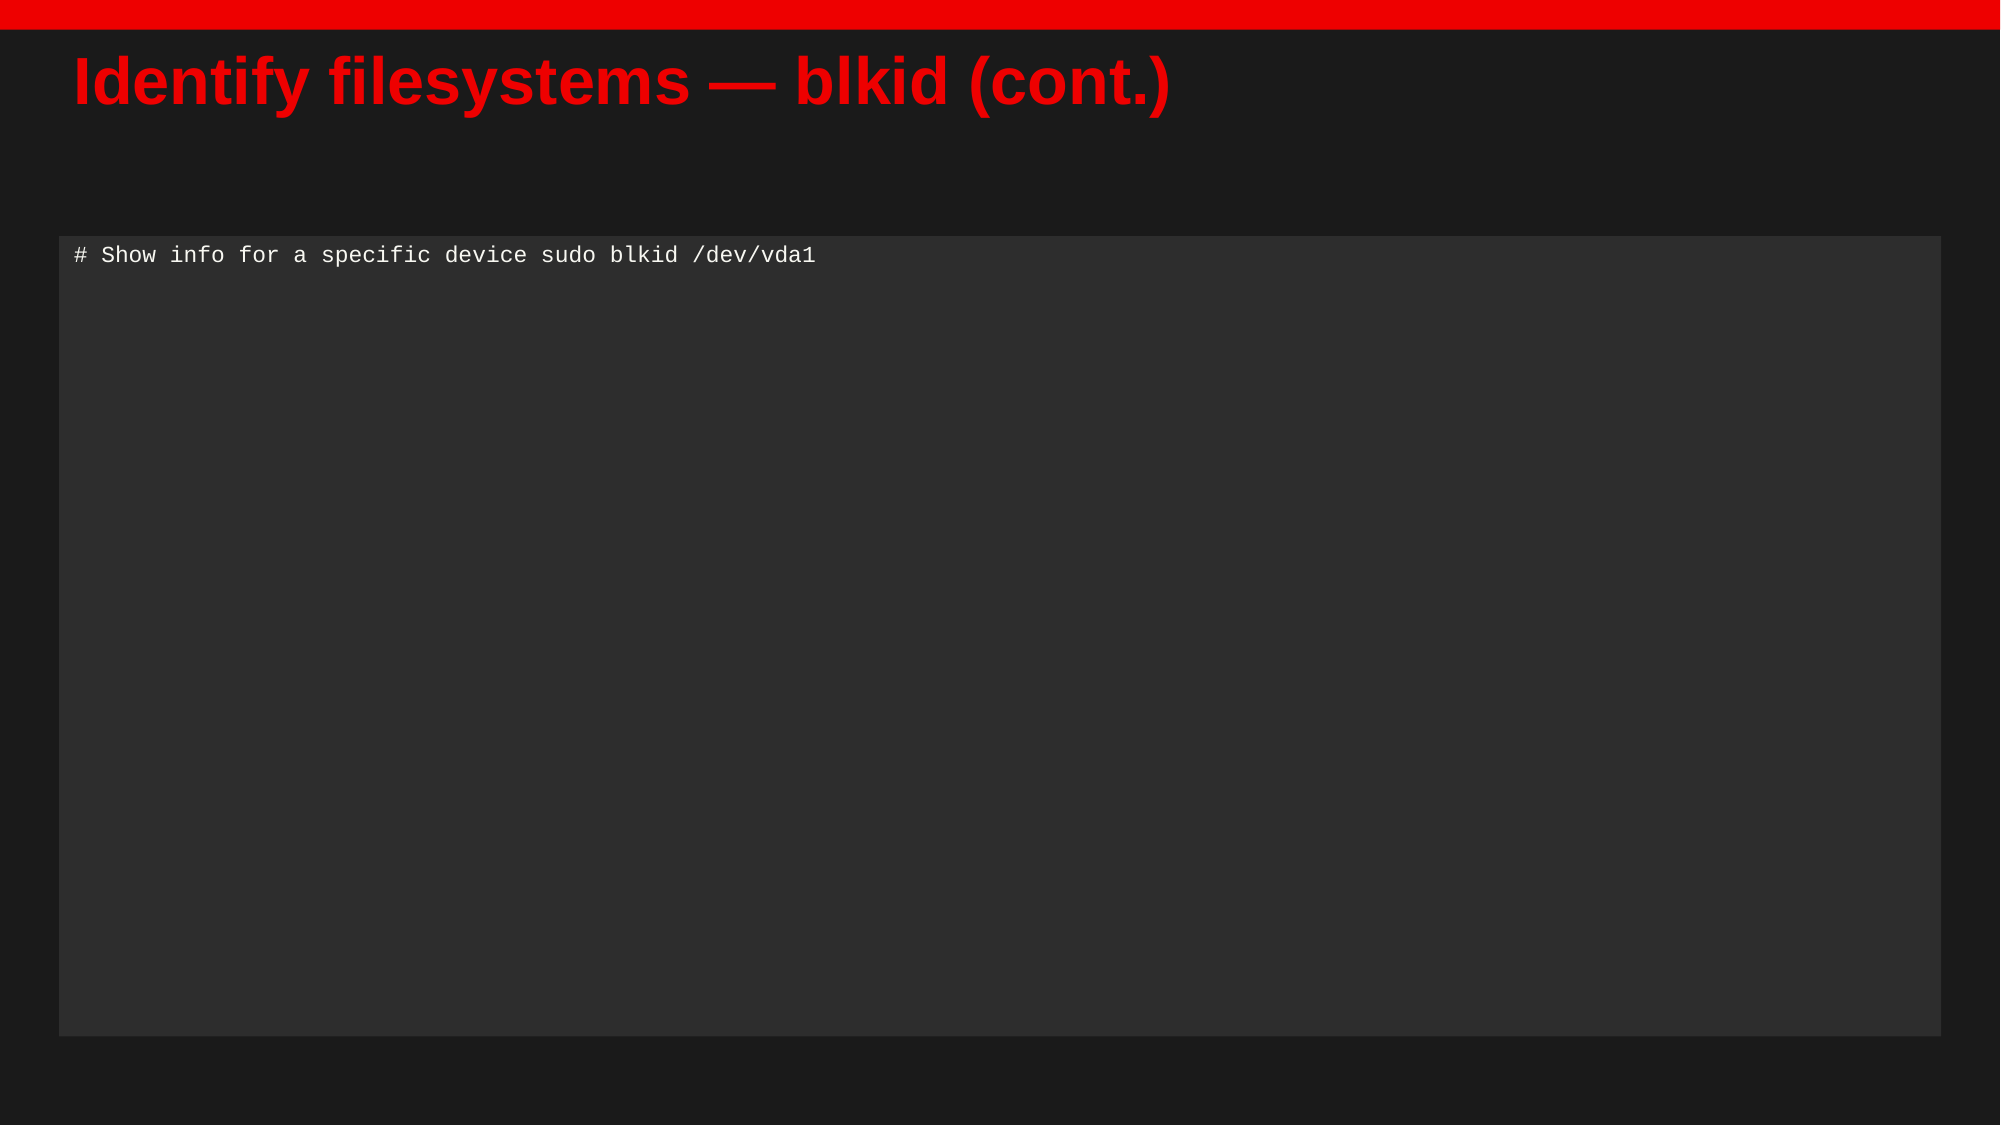

Identify filesystems — blkid (cont.)
# Show info for a specific device sudo blkid /dev/vda1